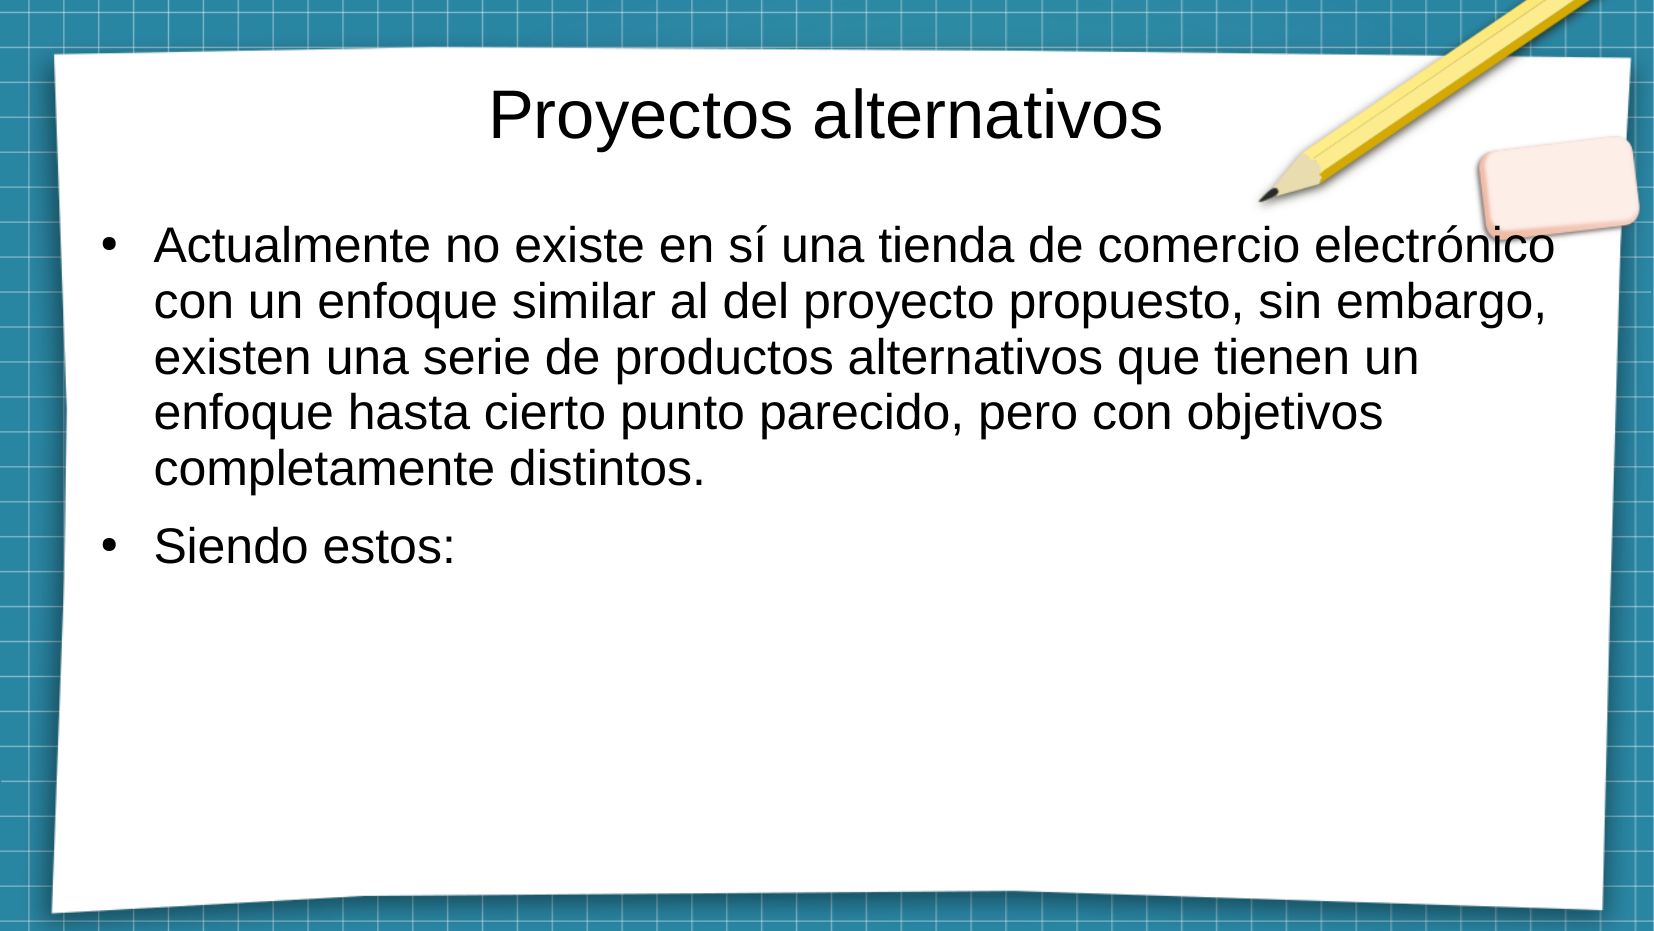

# Proyectos alternativos
Actualmente no existe en sí una tienda de comercio electrónico con un enfoque similar al del proyecto propuesto, sin embargo, existen una serie de productos alternativos que tienen un enfoque hasta cierto punto parecido, pero con objetivos completamente distintos.
Siendo estos: